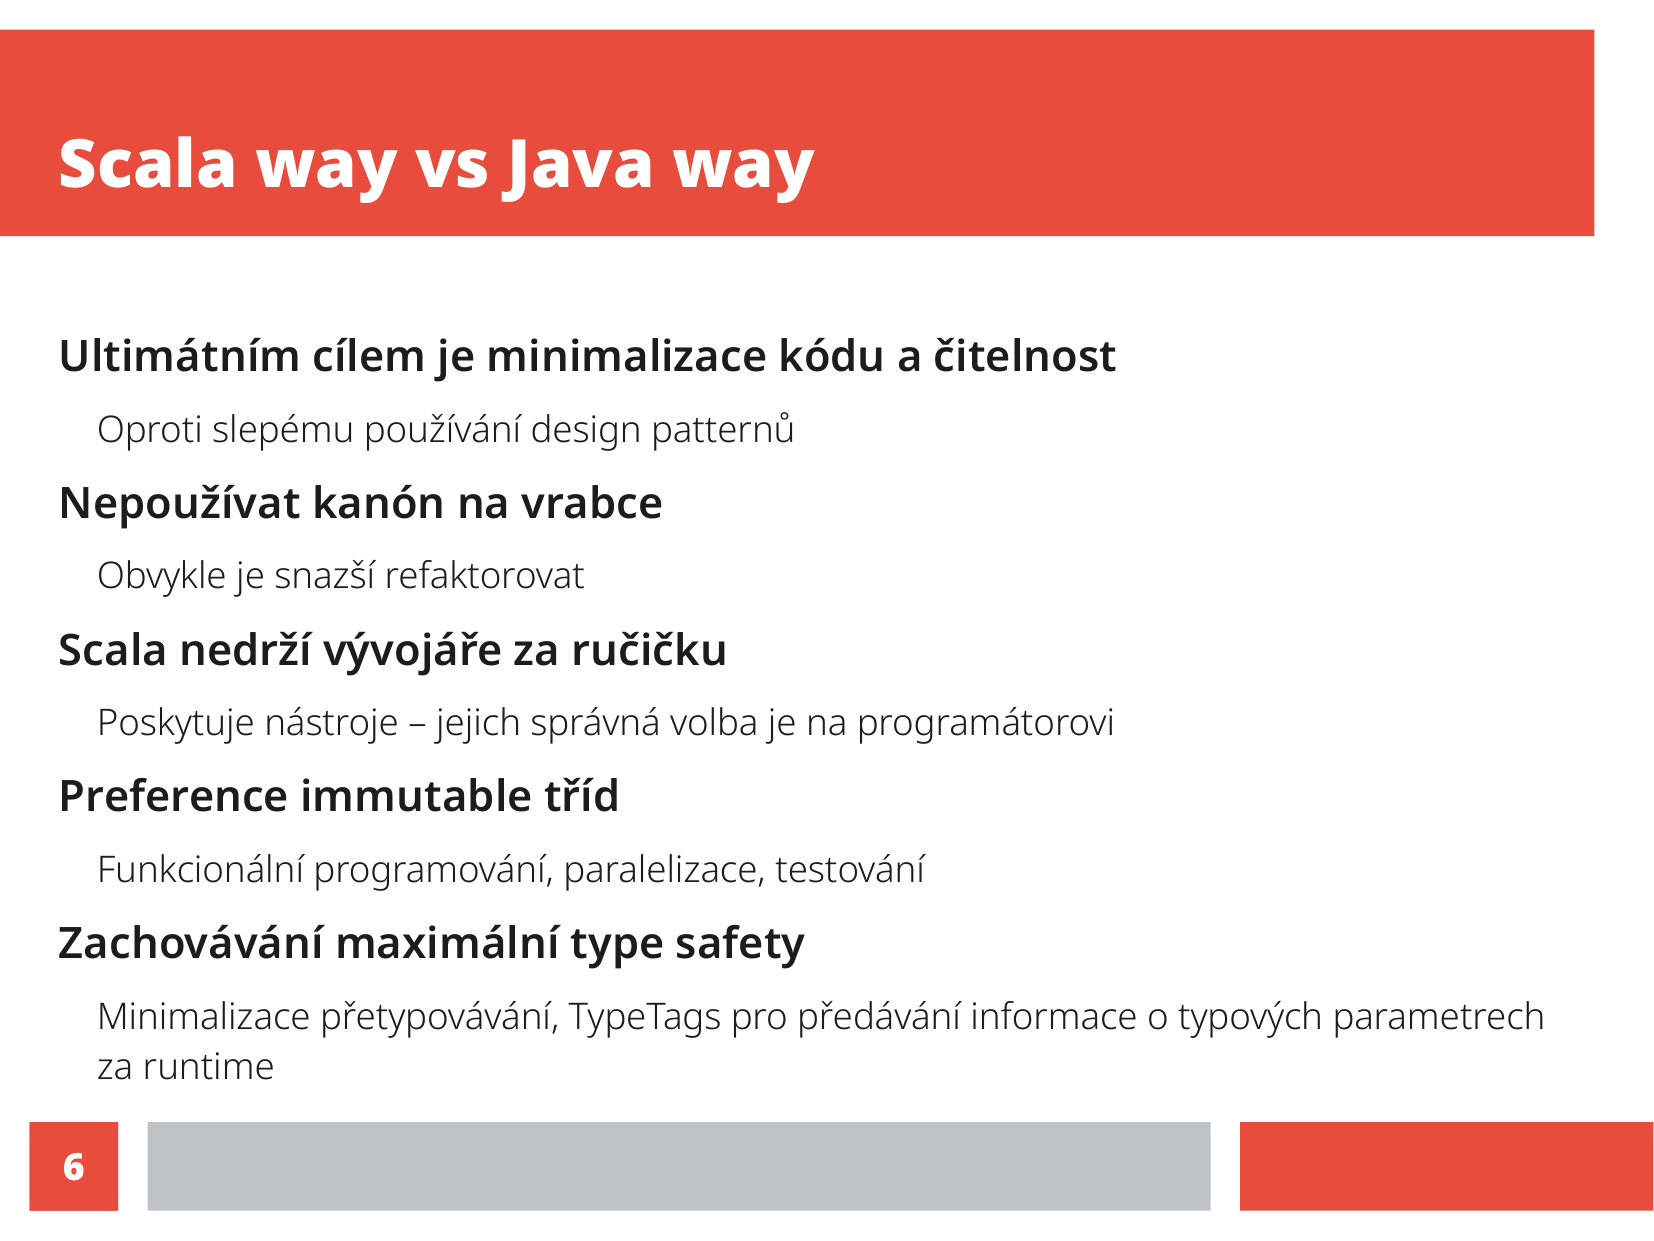

# Scala way vs Java way
Ultimátním cílem je minimalizace kódu a čitelnost
Oproti slepému používání design patternů
Nepoužívat kanón na vrabce
Obvykle je snazší refaktorovat
Scala nedrží vývojáře za ručičku
Poskytuje nástroje – jejich správná volba je na programátorovi
Preference immutable tříd
Funkcionální programování, paralelizace, testování
Zachovávání maximální type safety
Minimalizace přetypovávání, TypeTags pro předávání informace o typových parametrech za runtime
6